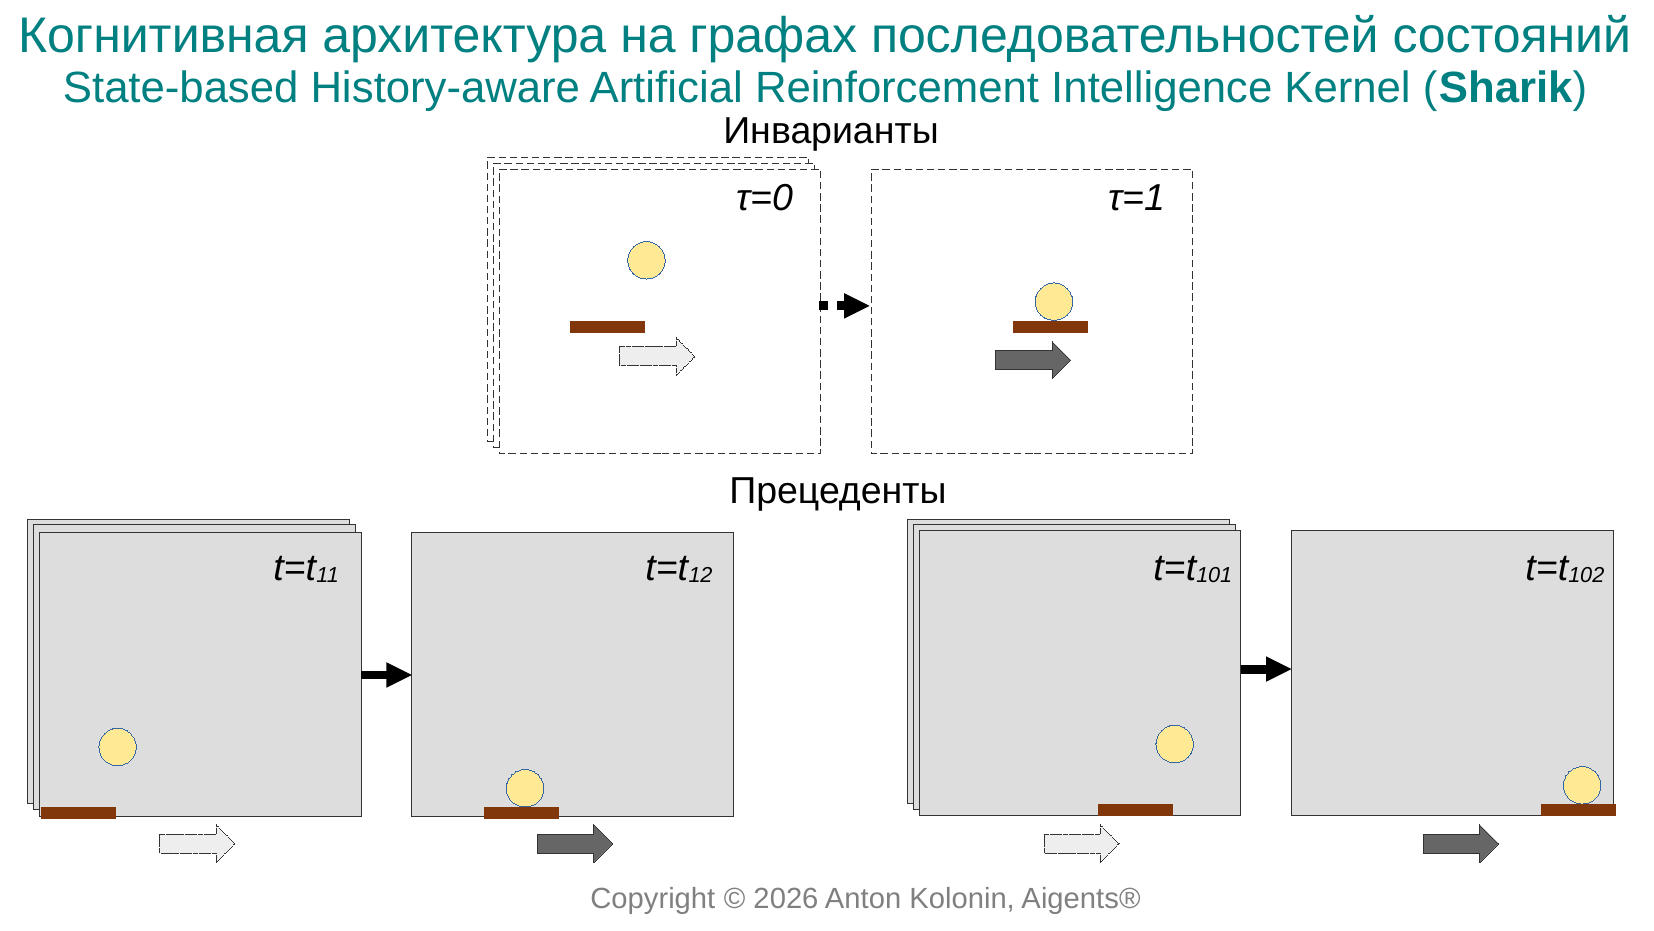

Когнитивная архитектура на графах последовательностей состояний
State-based History-aware Artificial Reinforcement Intelligence Kernel (Sharik)
Инварианты
τ=0
τ=1
Прецеденты
t=t11
t=t12
t=t101
t=t102
Copyright © 2026 Anton Kolonin, Aigents®